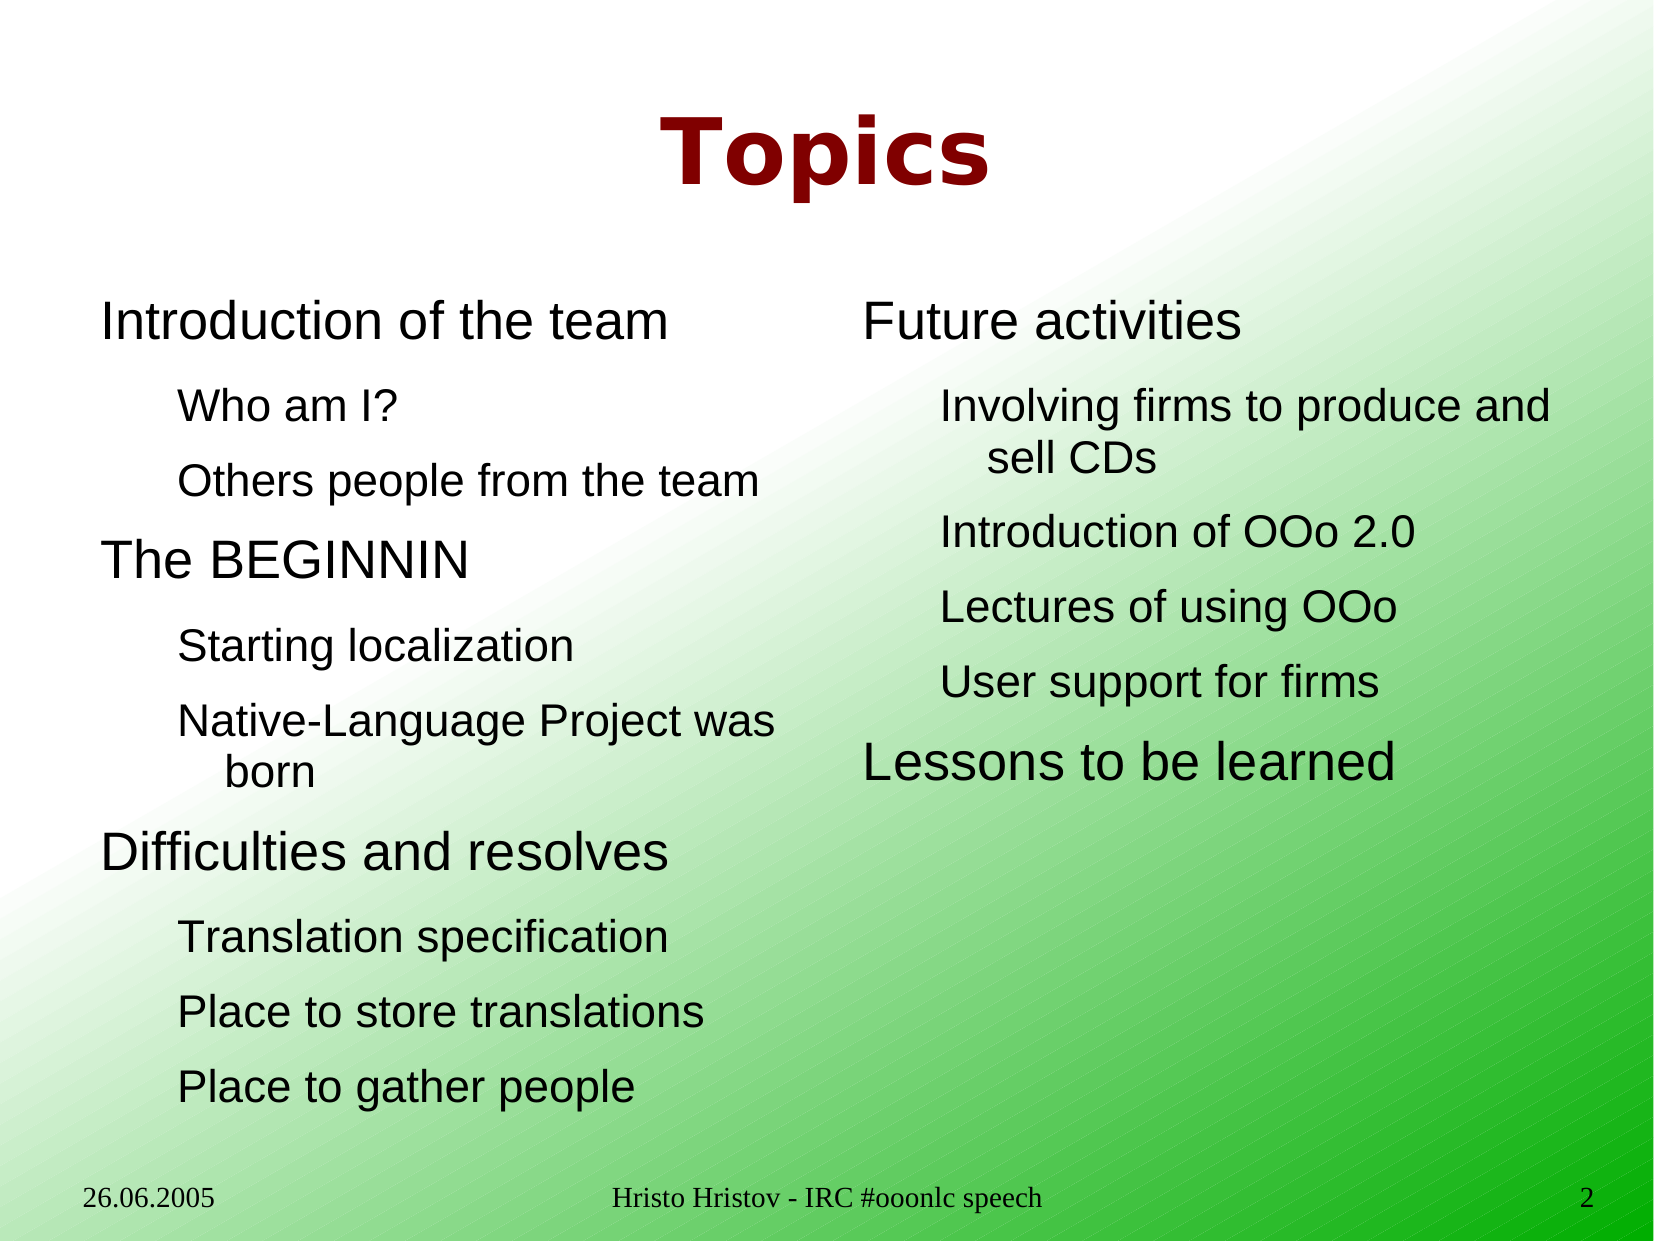

# Topics
Introduction of the team
Who am I?
Others people from the team
The BEGINNIN
Starting localization
Native-Language Project was born
Difficulties and resolves
Translation specification
Place to store translations
Place to gather people
Future activities
Involving firms to produce and sell CDs
Introduction of OOo 2.0
Lectures of using OOo
User support for firms
Lessons to be learned
26.06.2005
Hristo Hristov - IRC #ooonlc speech
2